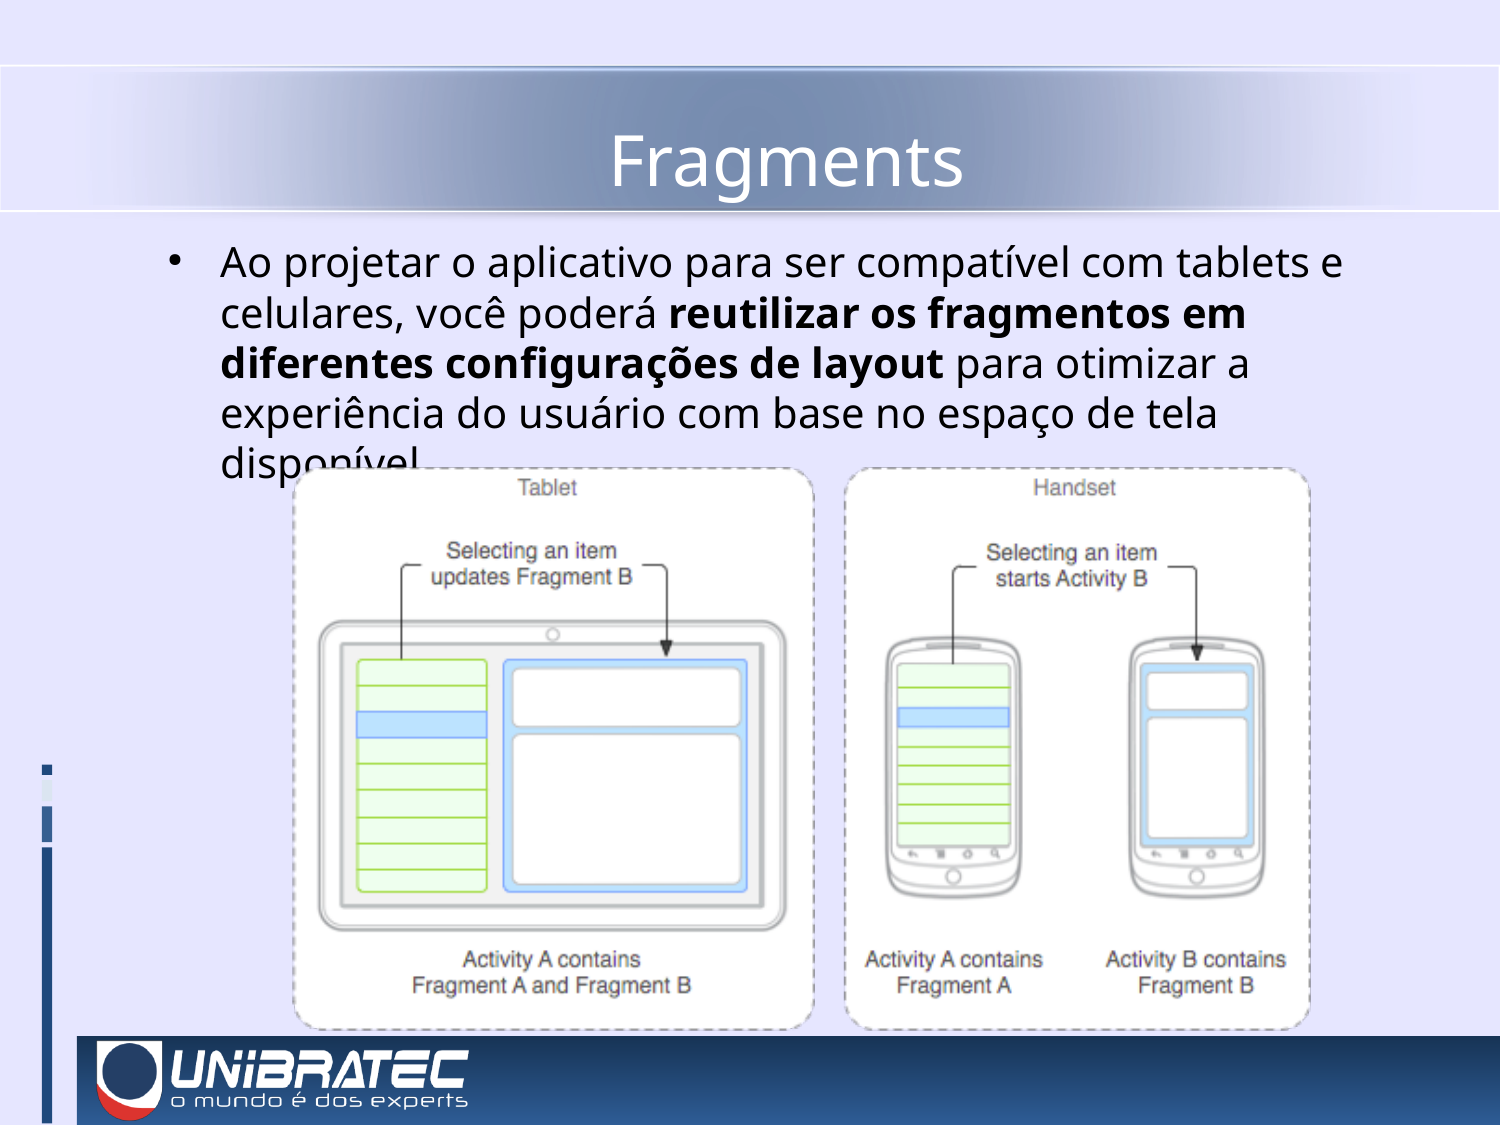

# Fragments
Ao projetar o aplicativo para ser compatível com tablets e celulares, você poderá reutilizar os fragmentos em diferentes configurações de layout para otimizar a experiência do usuário com base no espaço de tela disponível.